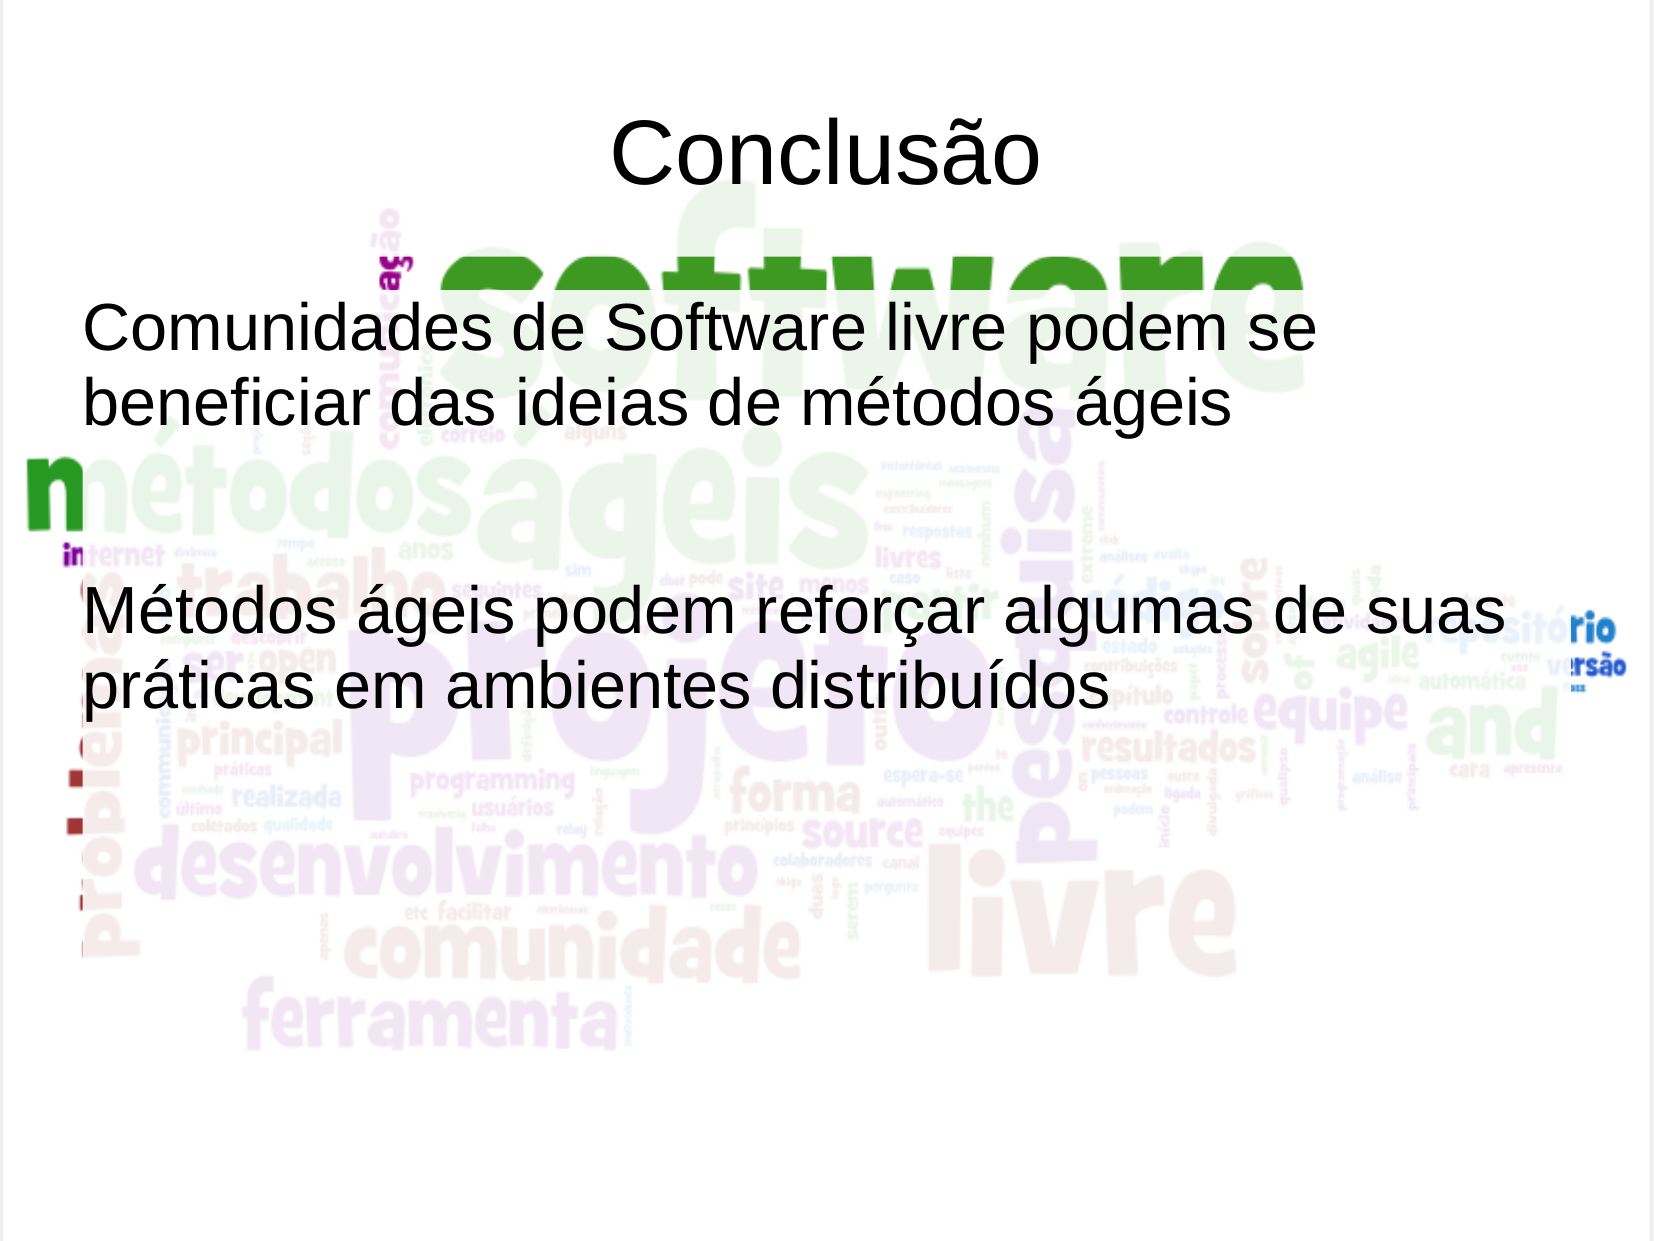

# Conclusão
Comunidades de Software livre podem se beneficiar das ideias de métodos ágeis
Métodos ágeis podem reforçar algumas de suas práticas em ambientes distribuídos